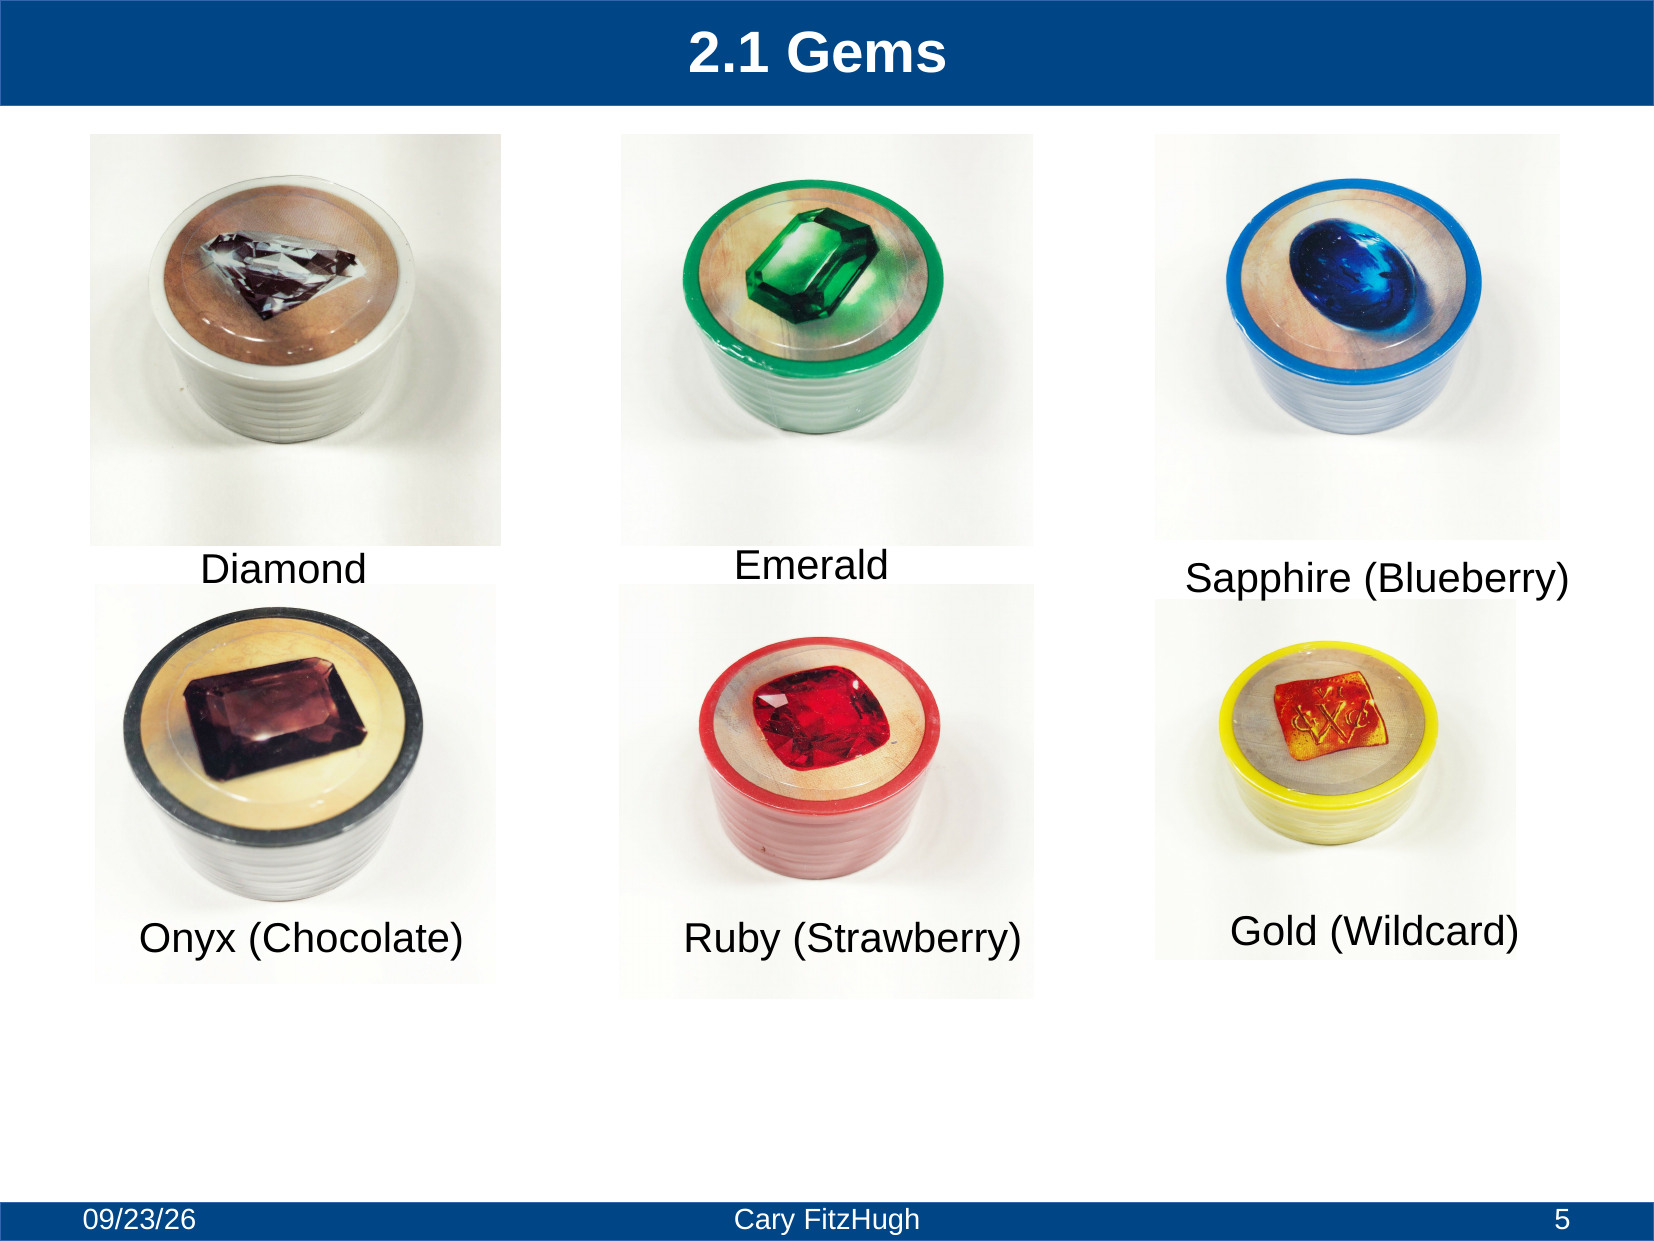

# 2.1 Gems
Emerald
Diamond
Sapphire (Blueberry)
Gold (Wildcard)
Onyx (Chocolate)
Ruby (Strawberry)
Cary FitzHugh
5